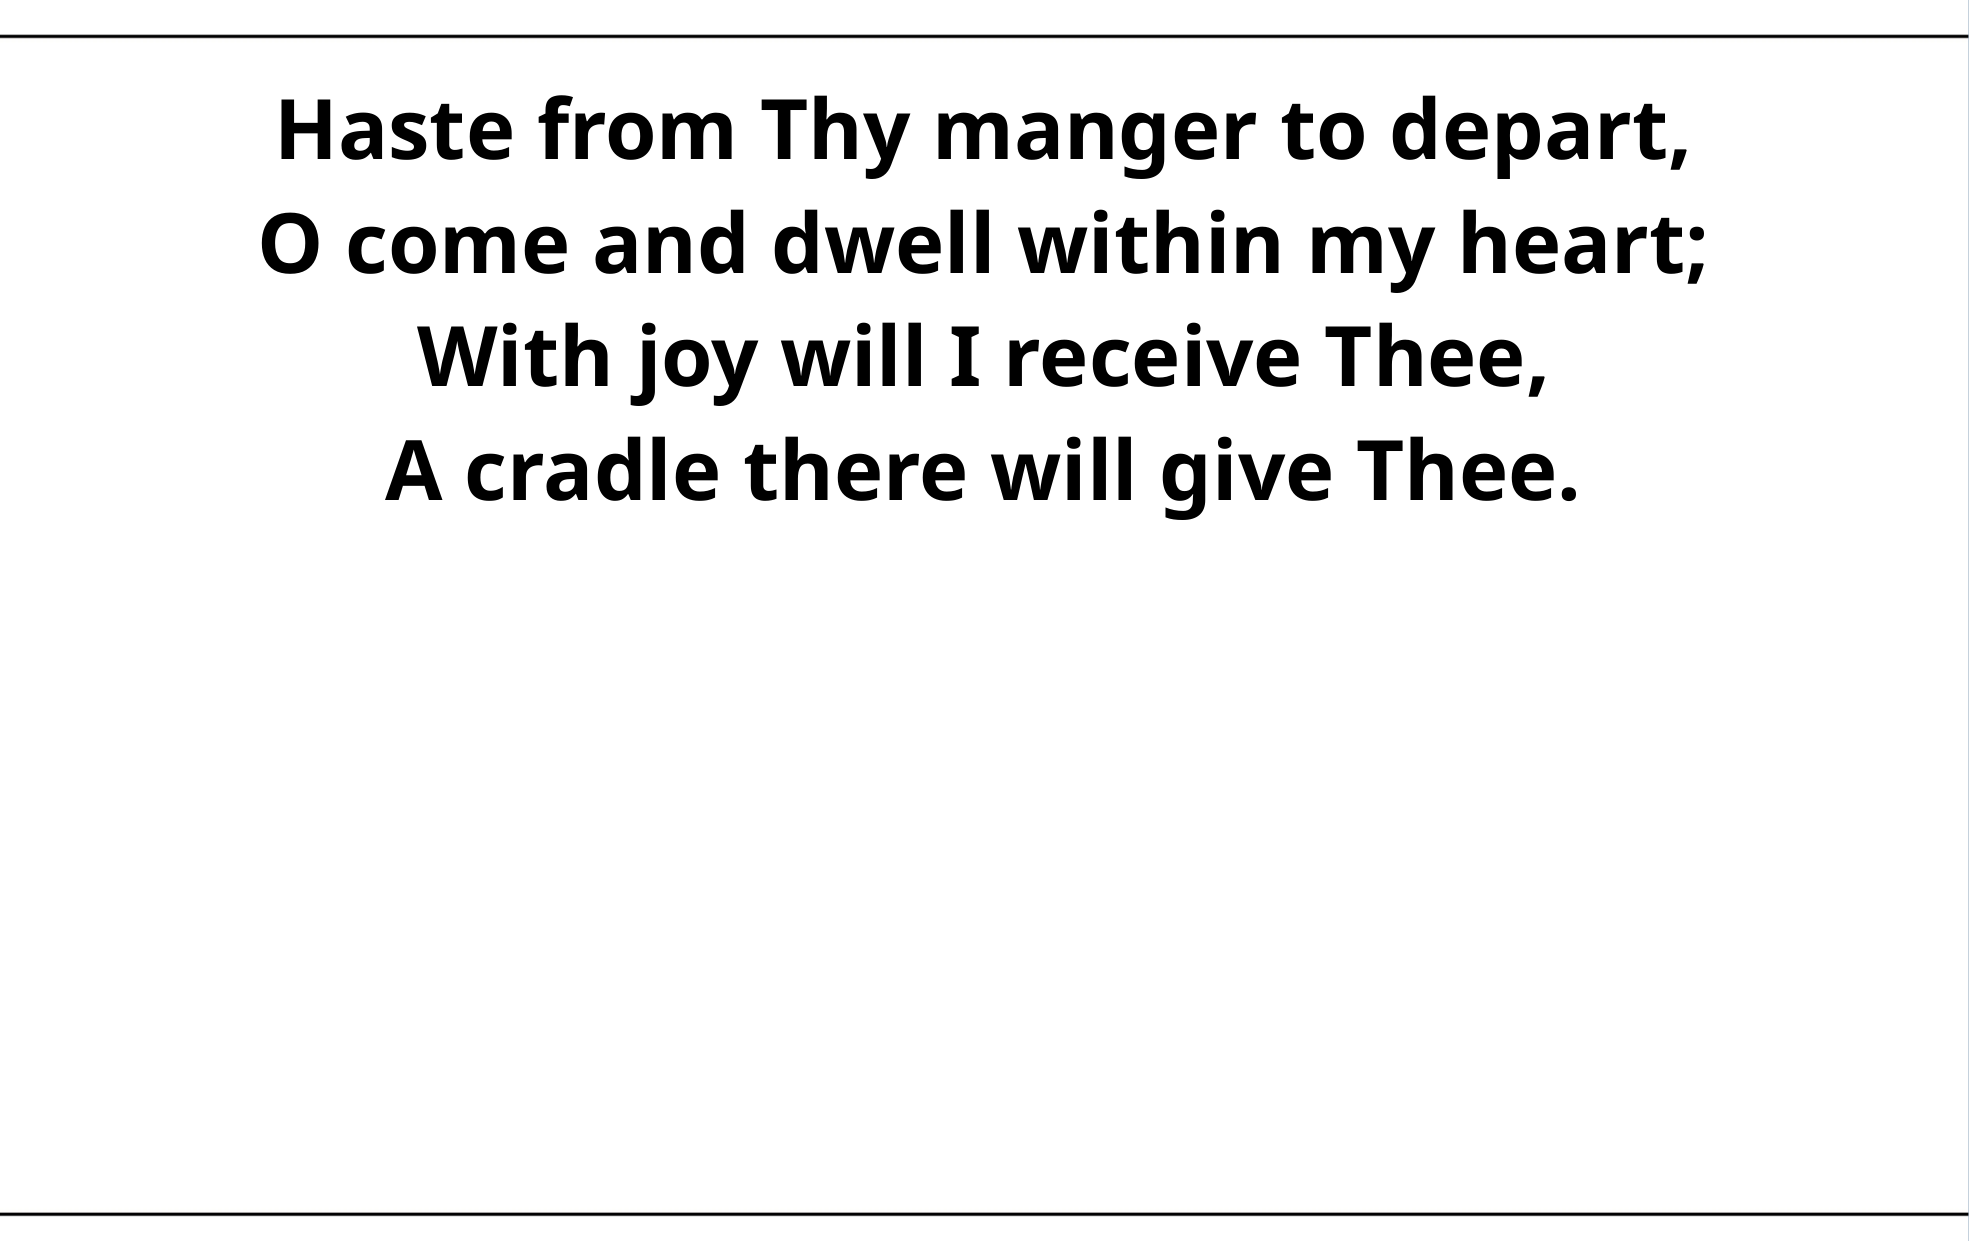

# Haste from Thy manger to depart, O come and dwell within my heart; With joy will I receive Thee, A cradle there will give Thee.